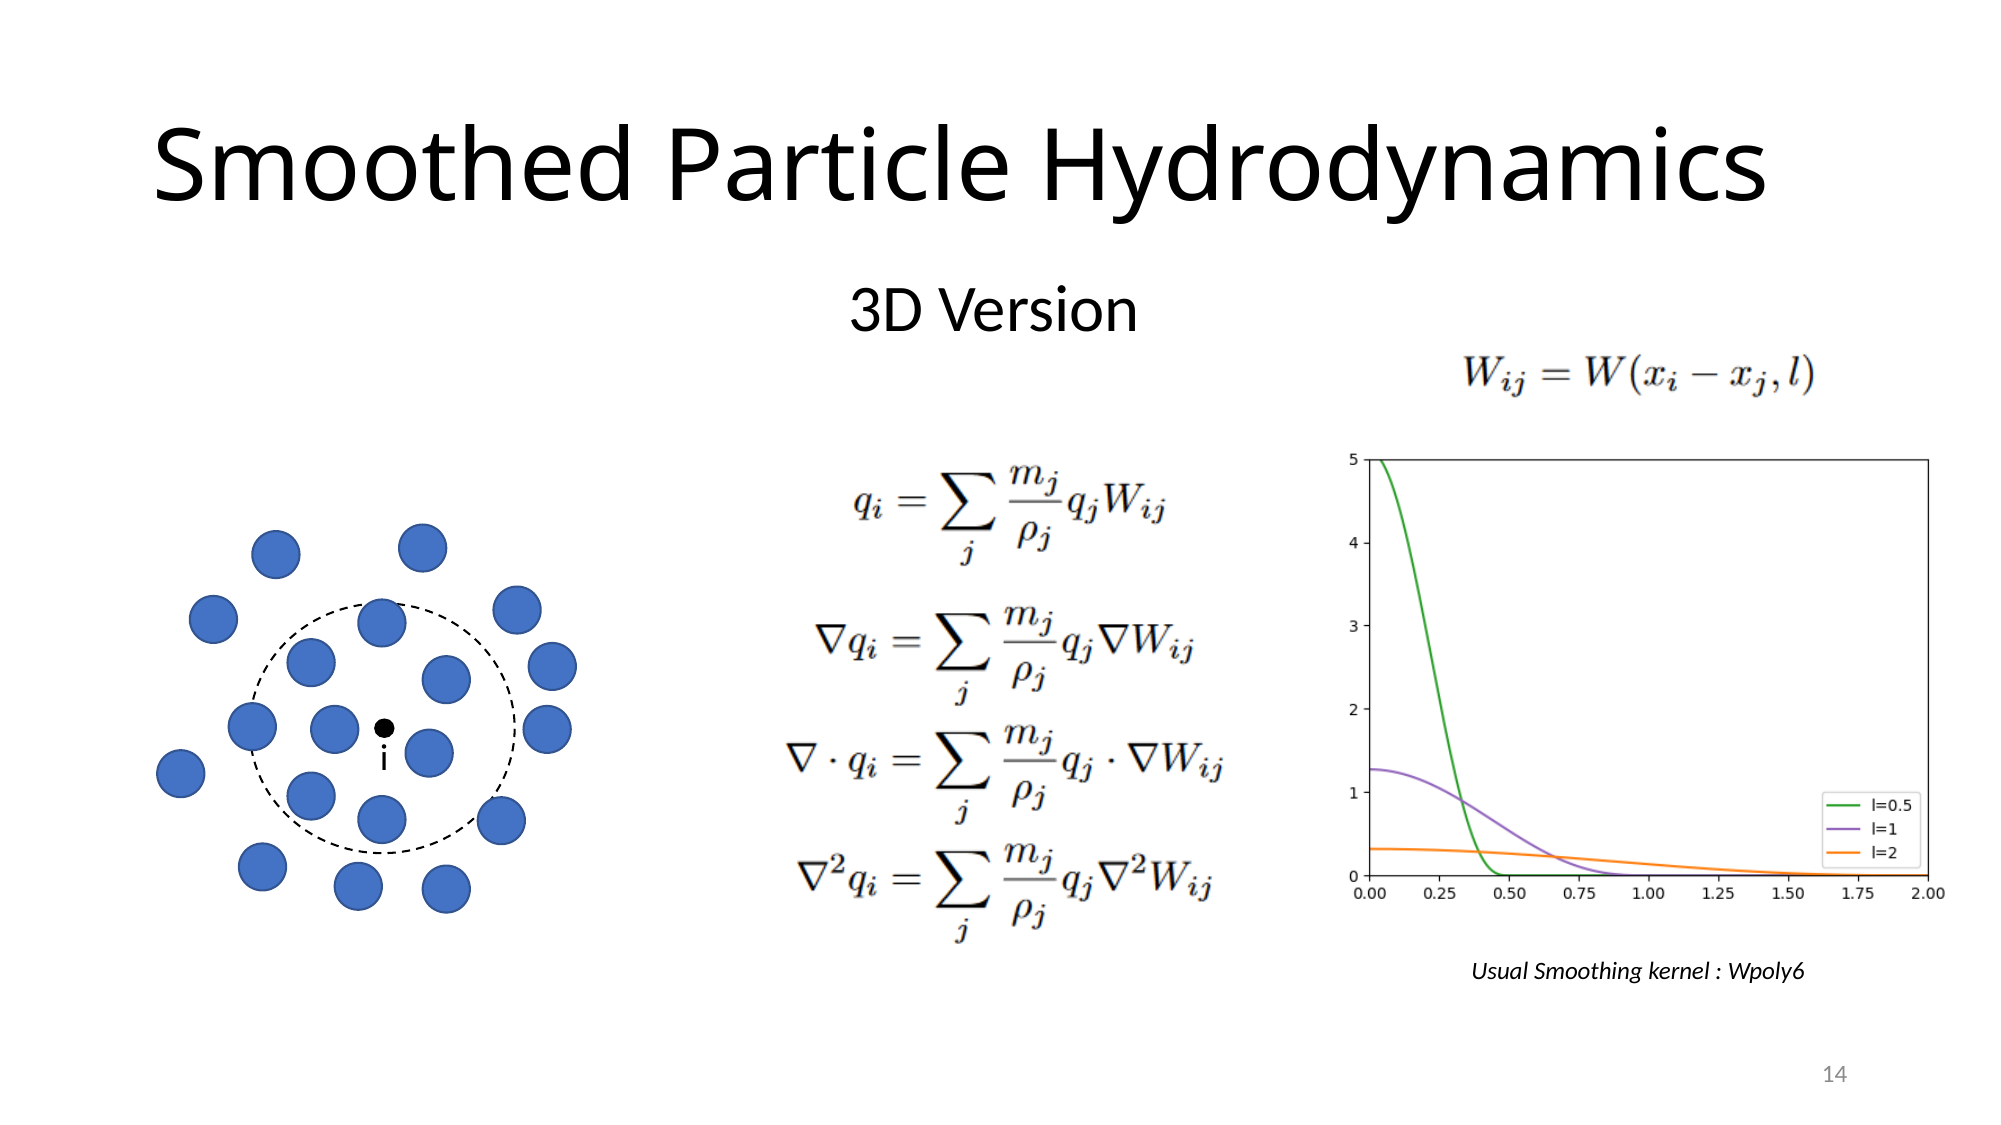

# Smoothed Particle Hydrodynamics
3D Version
i
Usual Smoothing kernel : Wpoly6
14